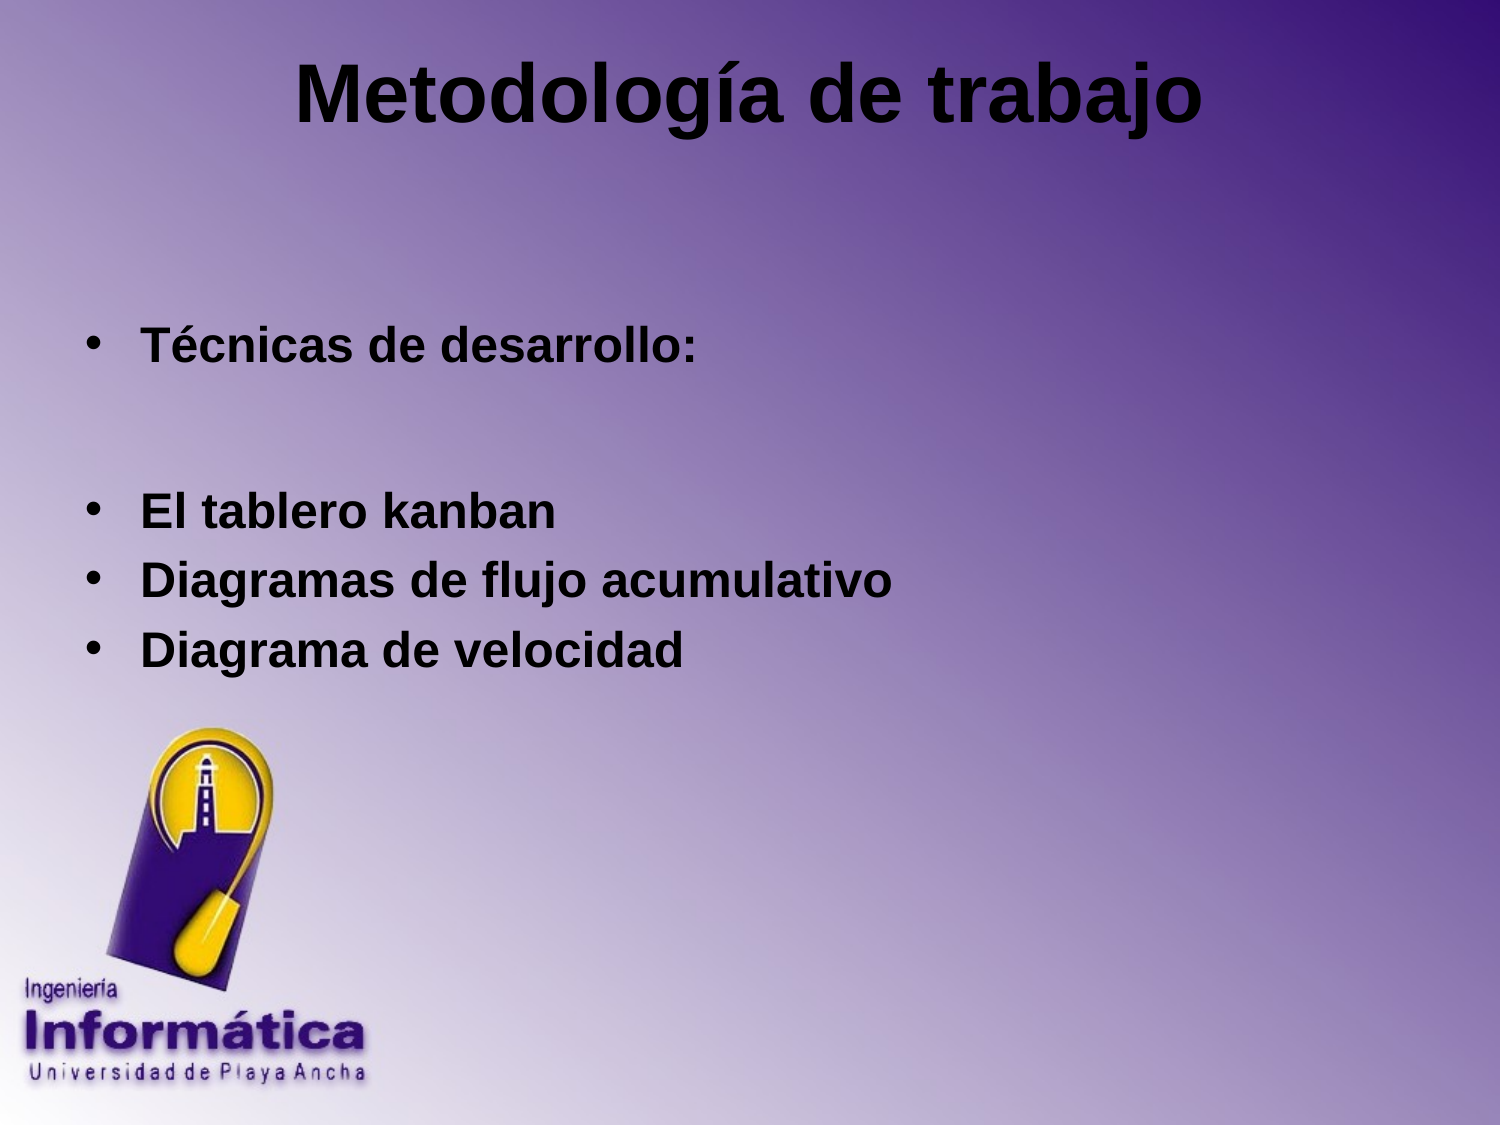

# Metodología de trabajo
Técnicas de desarrollo:
El tablero kanban
Diagramas de flujo acumulativo
Diagrama de velocidad